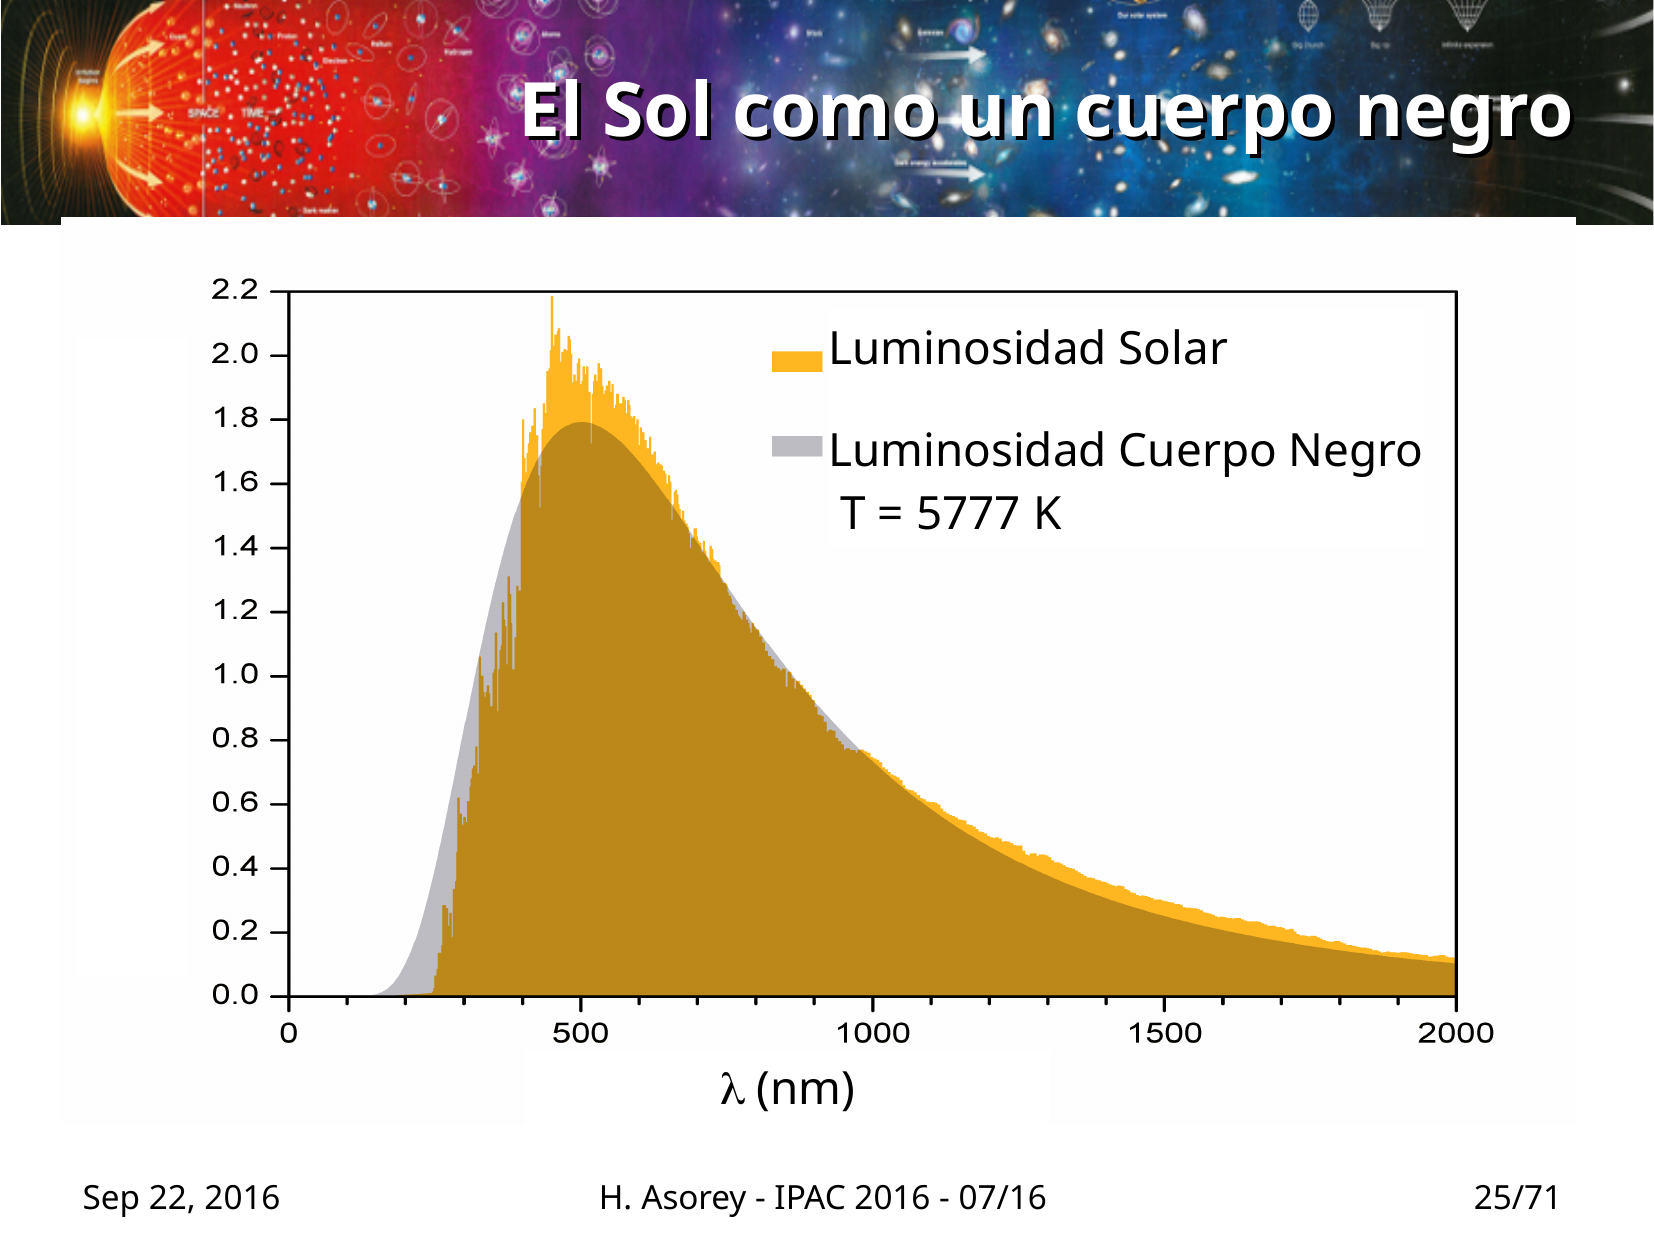

El Sol como un cuerpo negro
# Luminosidad Solar Luminosidad Cuerpo Negro T = 5777 K
l (nm)
Sep 22, 2016
H. Asorey - IPAC 2016 - 07/16
25